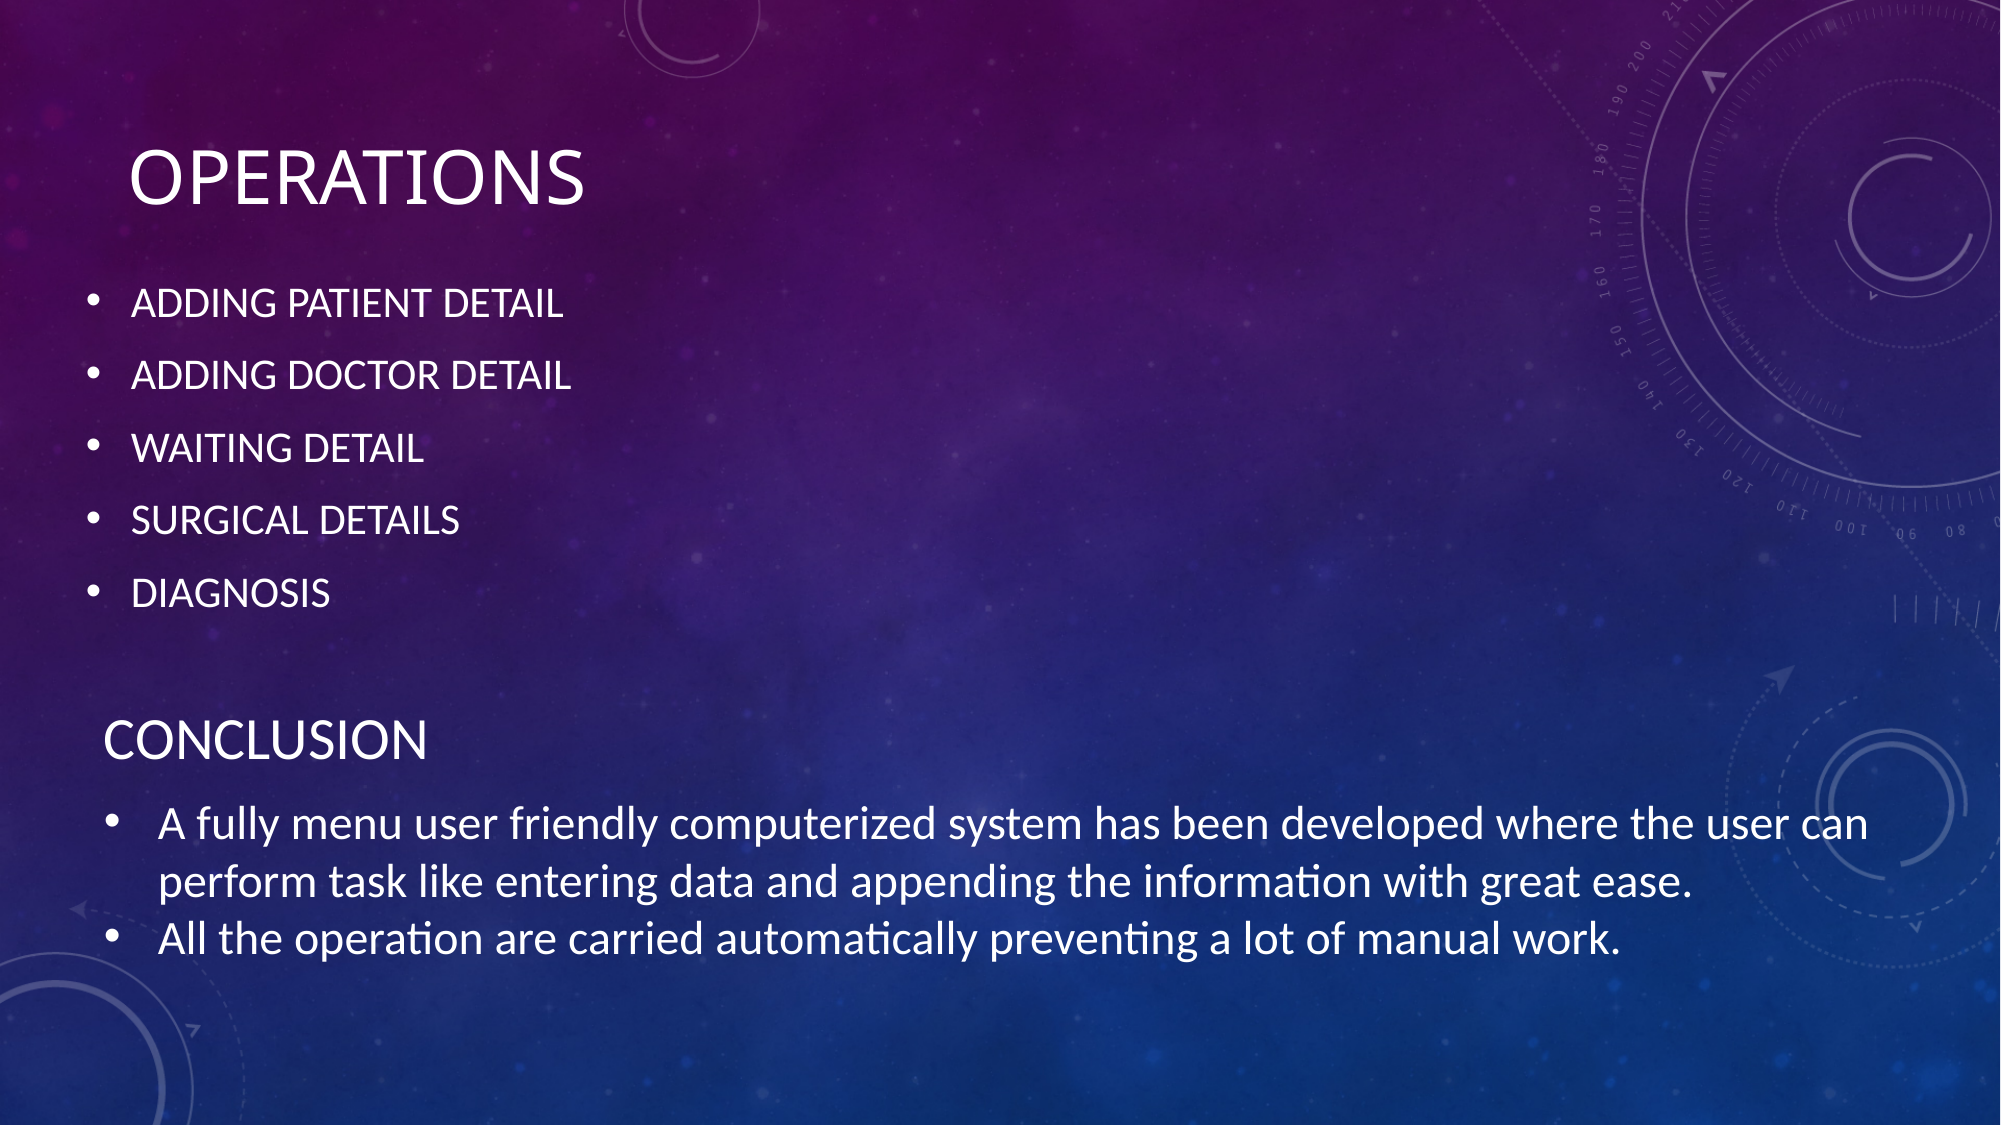

# OPERATIONS
ADDING PATIENT DETAIL
ADDING DOCTOR DETAIL
WAITING DETAIL
SURGICAL DETAILS
DIAGNOSIS
CONCLUSION
A fully menu user friendly computerized system has been developed where the user can perform task like entering data and appending the information with great ease.
All the operation are carried automatically preventing a lot of manual work.